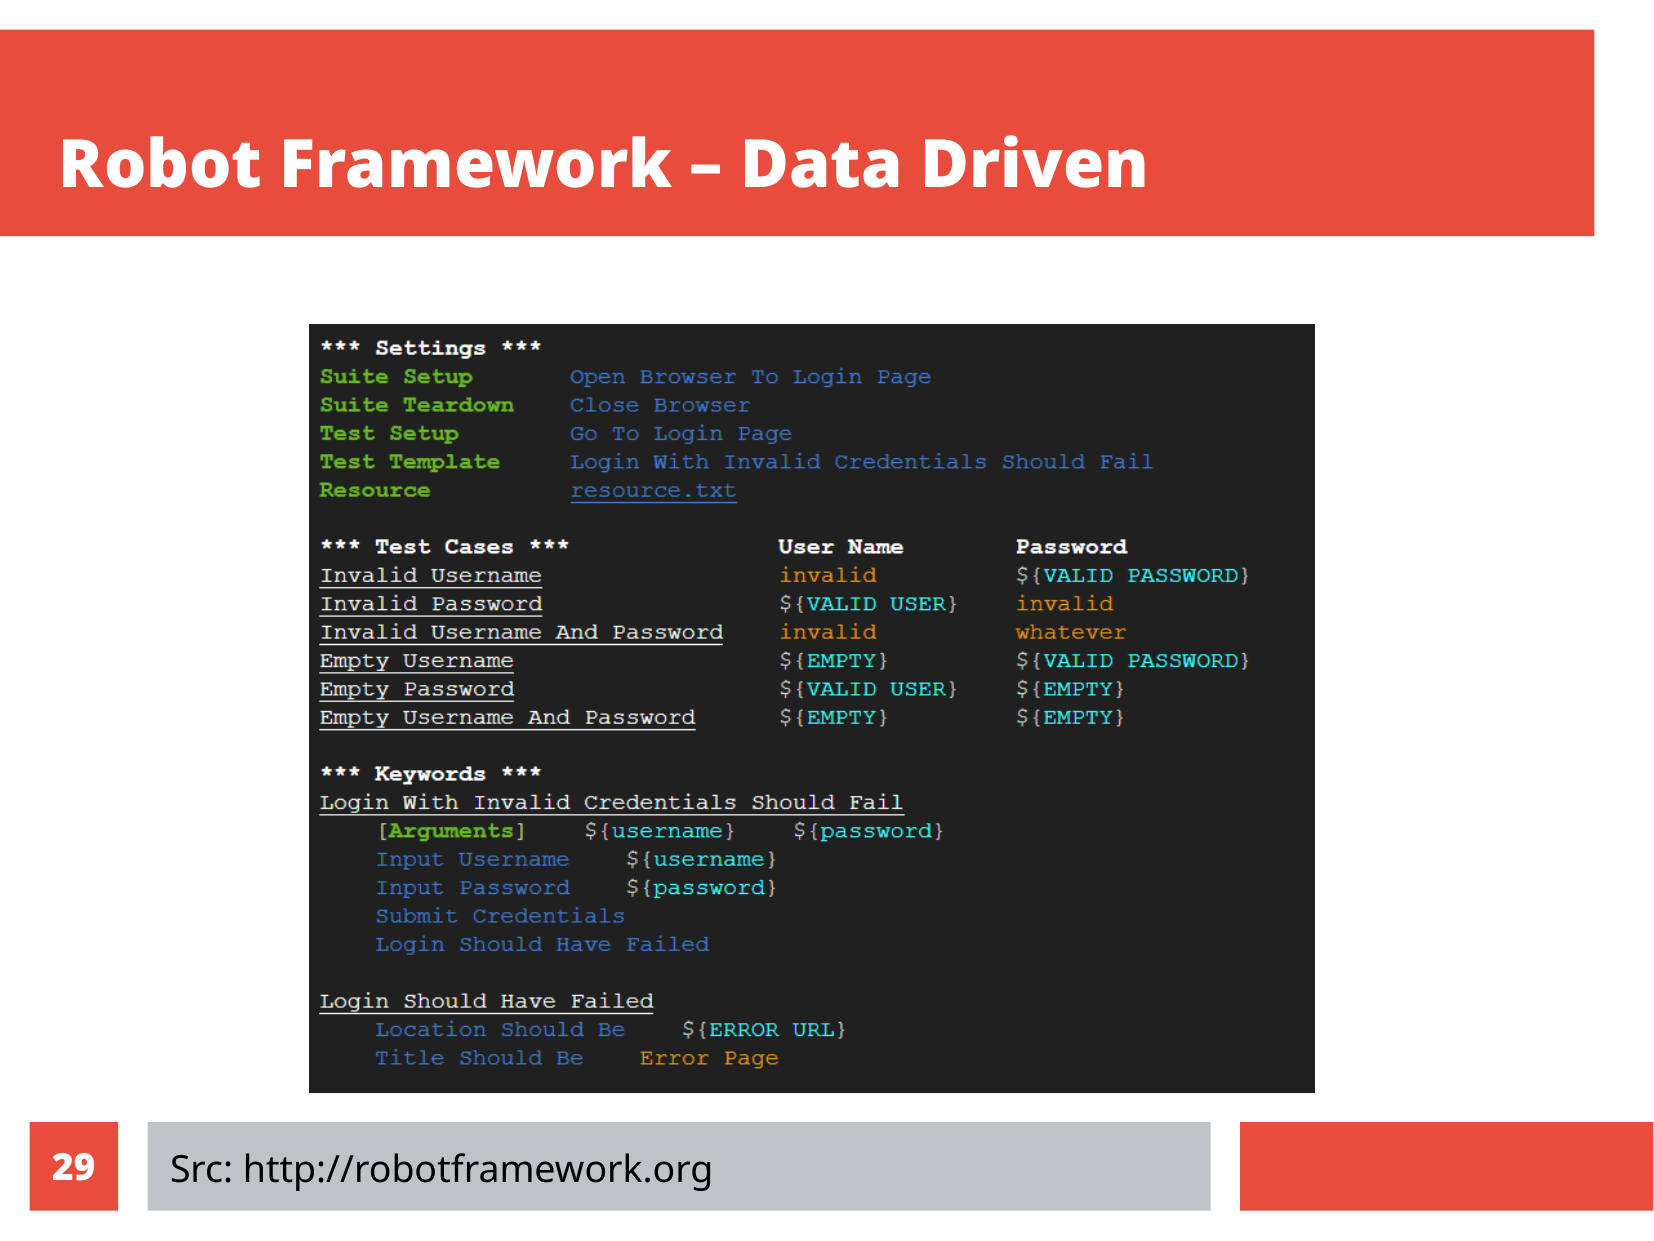

# Robot Framework – Data Driven
29
Src: http://robotframework.org